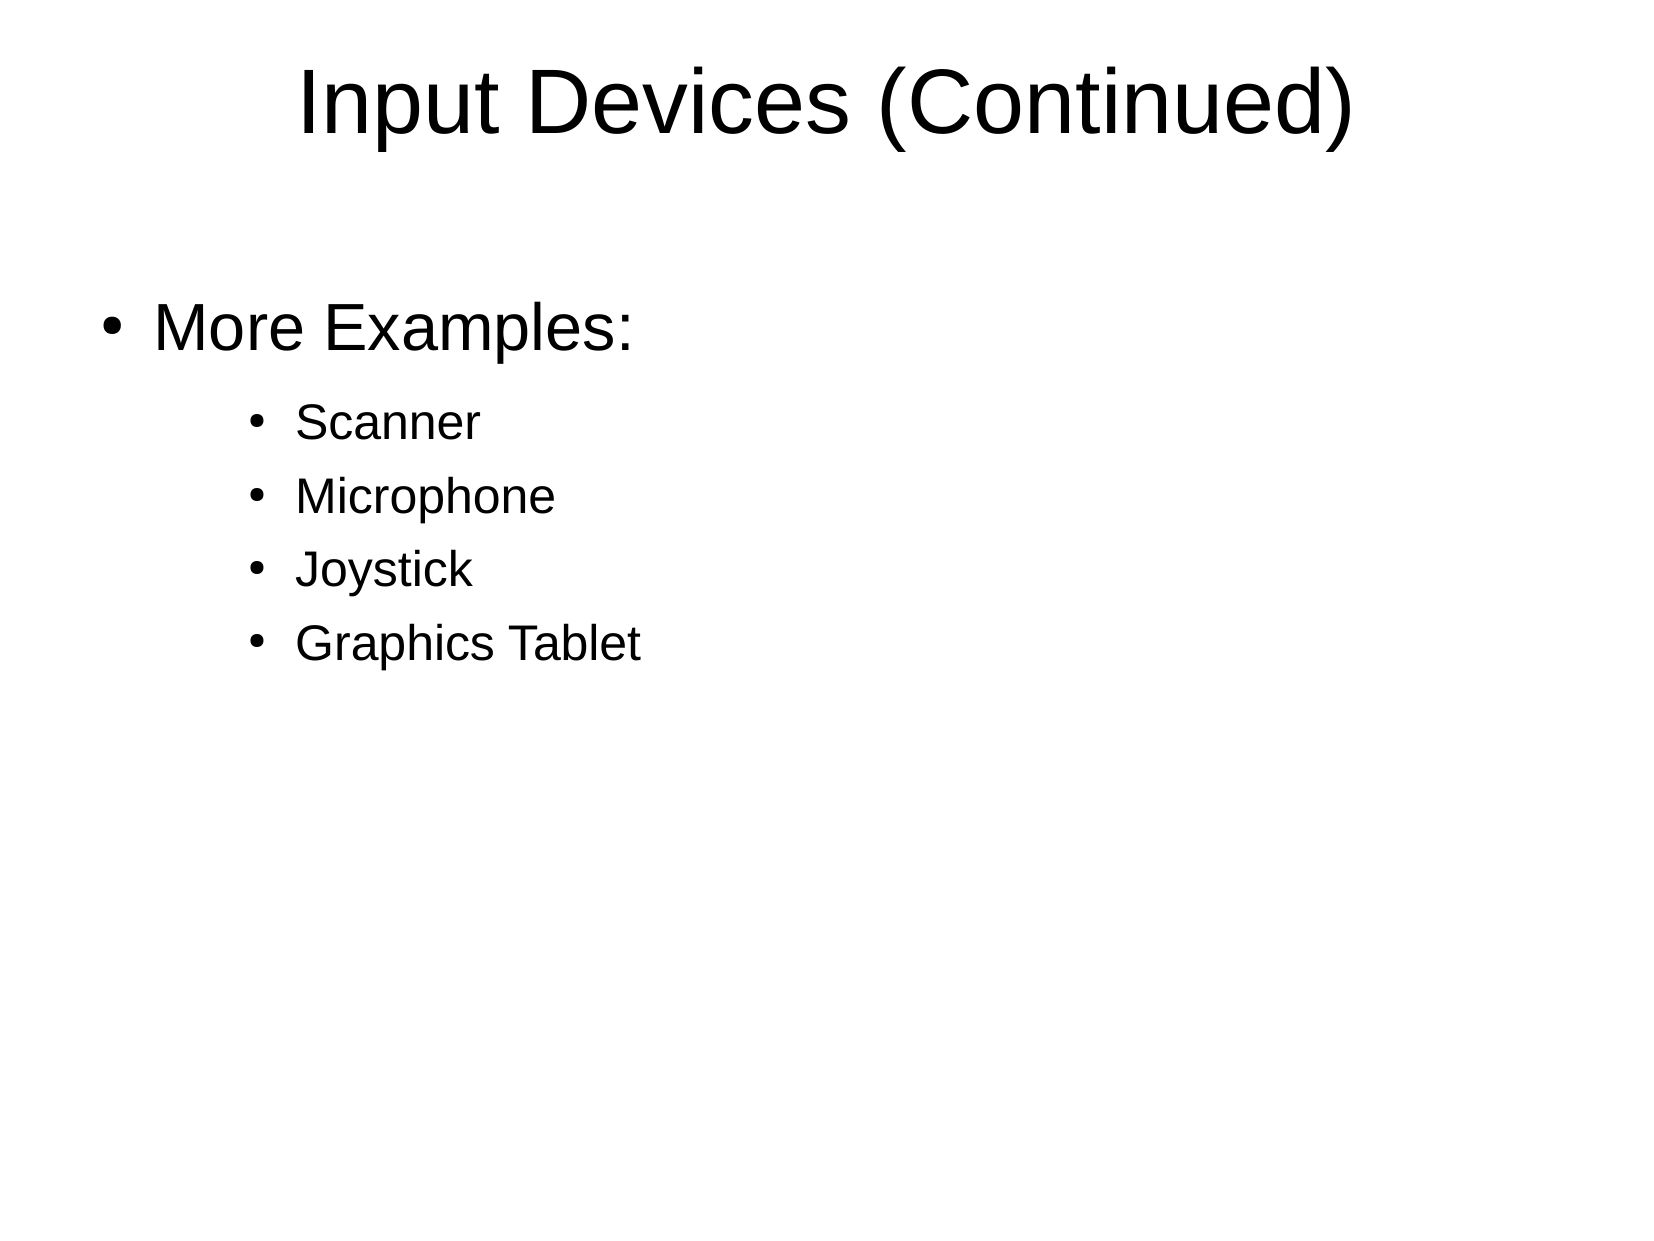

# Input Devices (Continued)
More Examples:
Scanner
Microphone
Joystick
Graphics Tablet